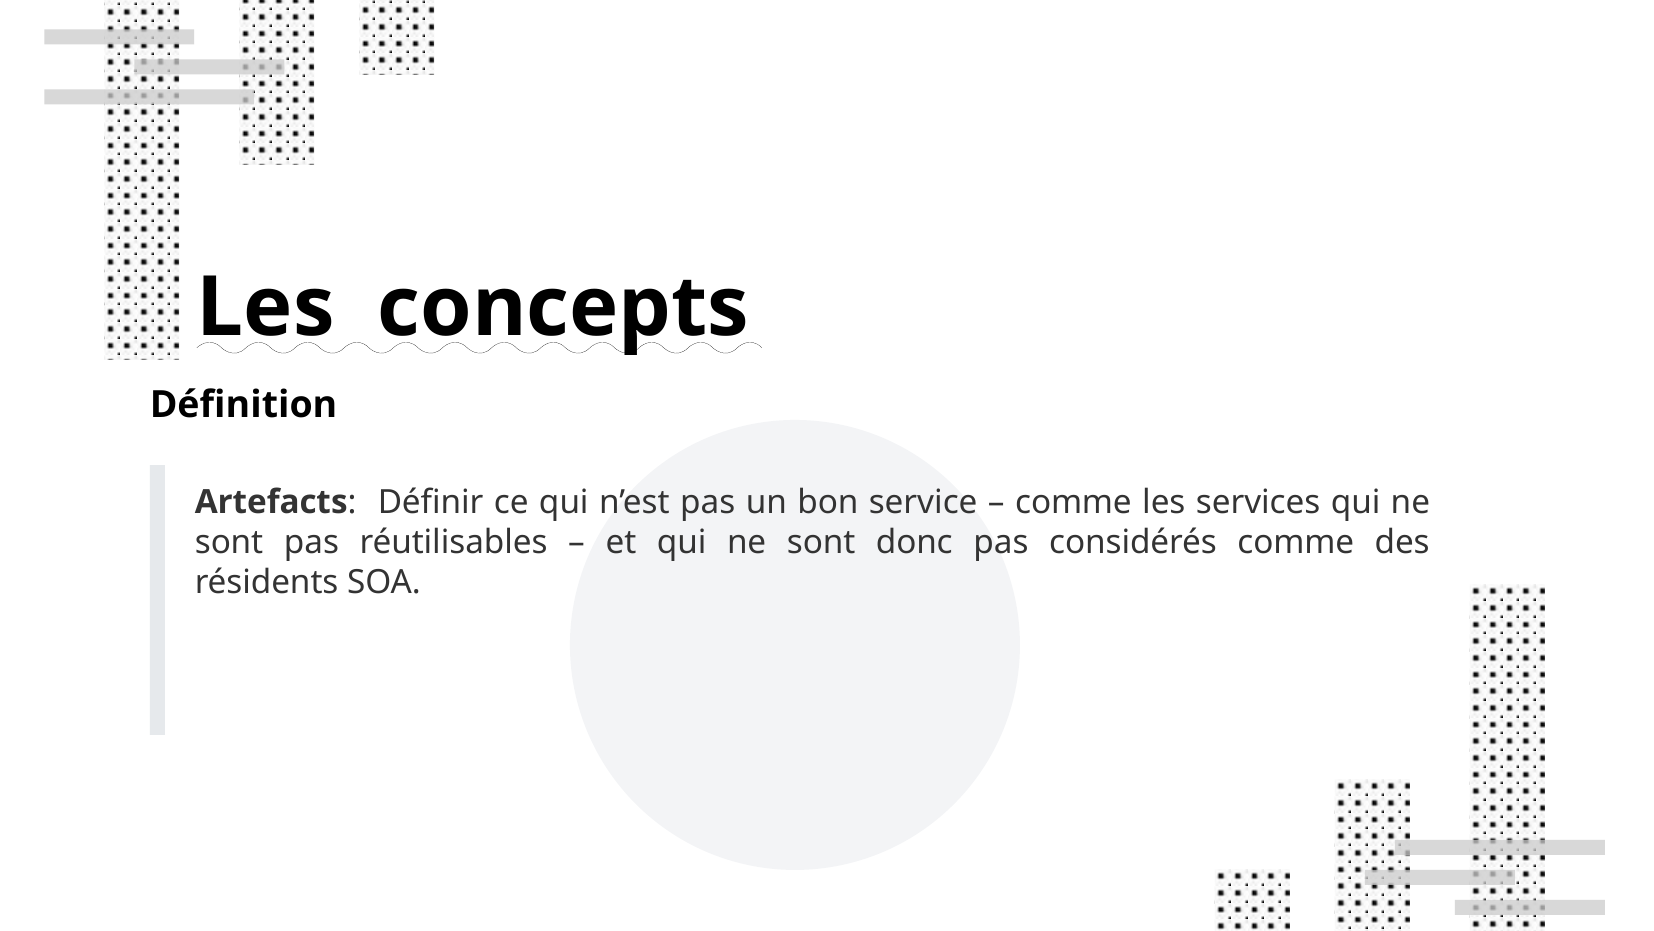

Les concepts
Définition
Artefacts: Définir ce qui n’est pas un bon service – comme les services qui ne sont pas réutilisables – et qui ne sont donc pas considérés comme des résidents SOA.